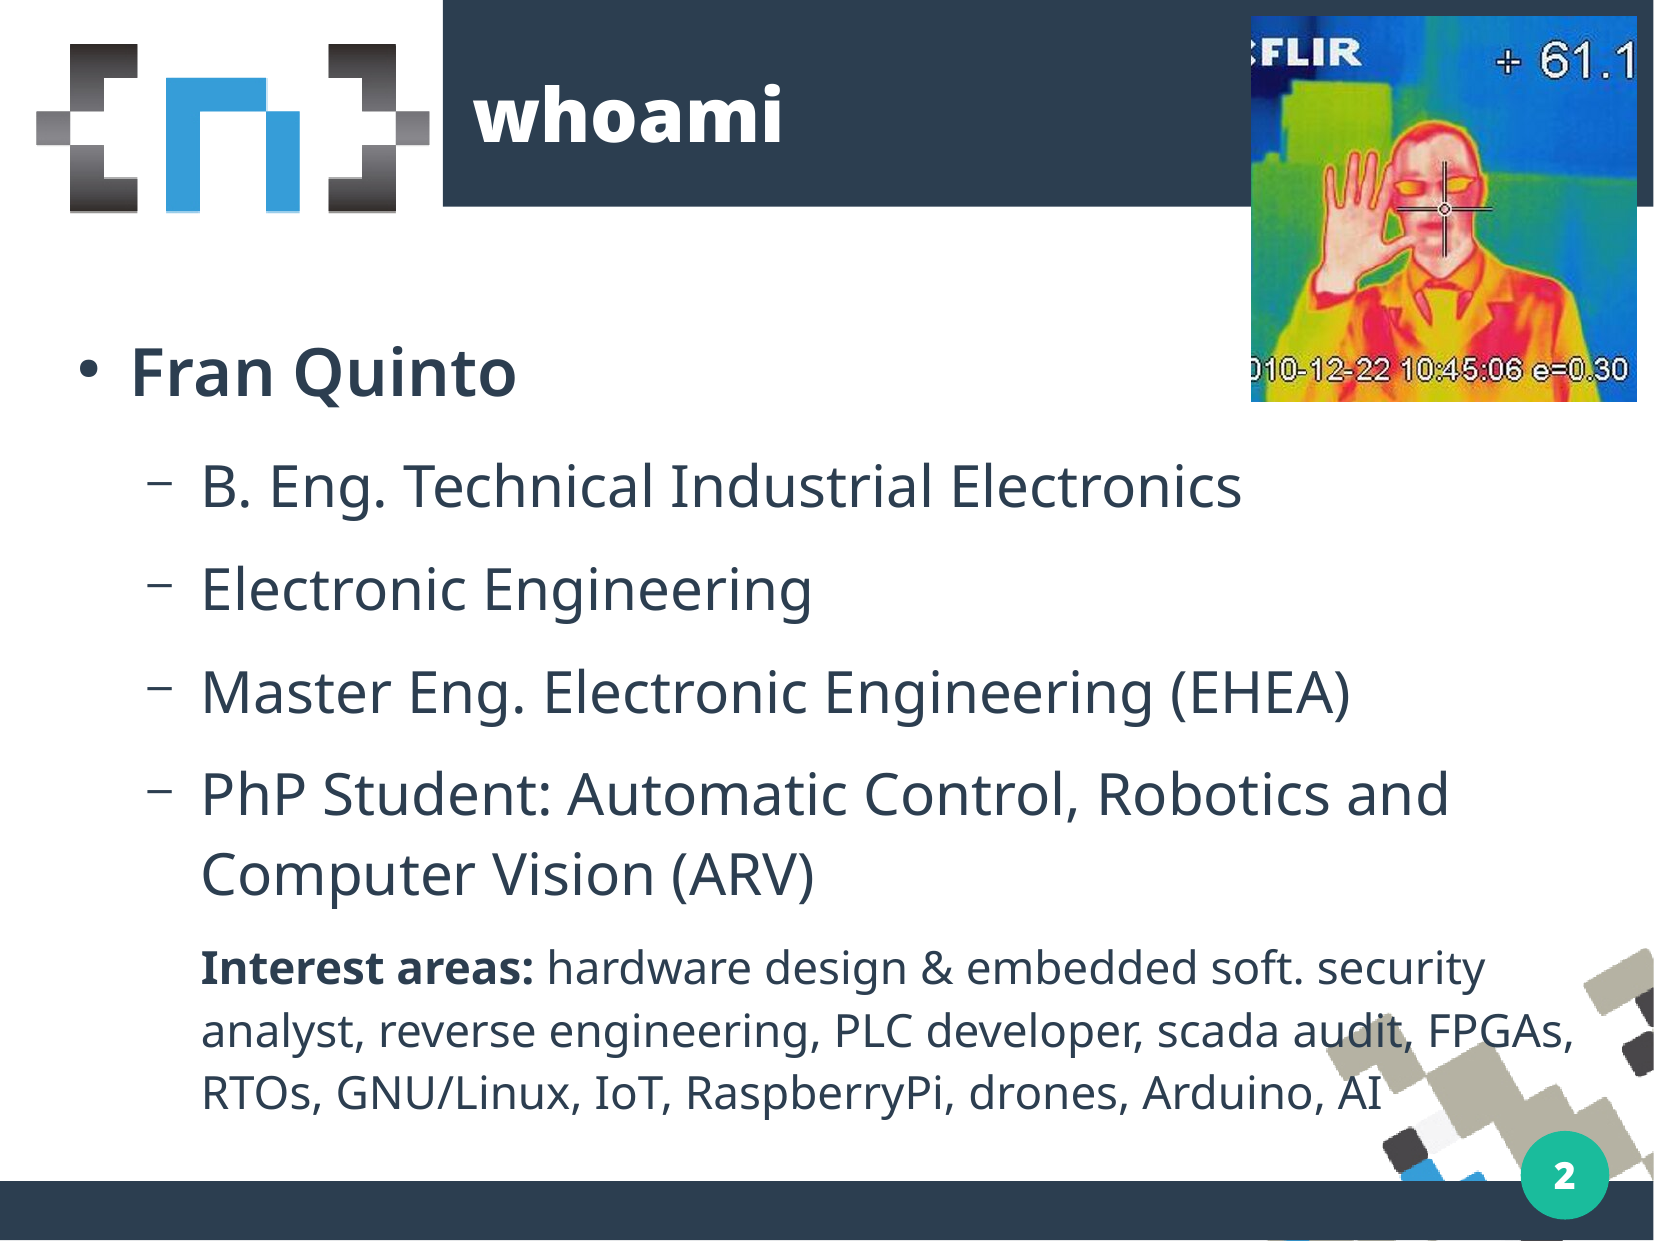

# whoami
Fran Quinto
B. Eng. Technical Industrial Electronics
Electronic Engineering
Master Eng. Electronic Engineering (EHEA)
PhP Student: Automatic Control, Robotics and Computer Vision (ARV)
Interest areas: hardware design & embedded soft. security analyst, reverse engineering, PLC developer, scada audit, FPGAs, RTOs, GNU/Linux, IoT, RaspberryPi, drones, Arduino, AI
2